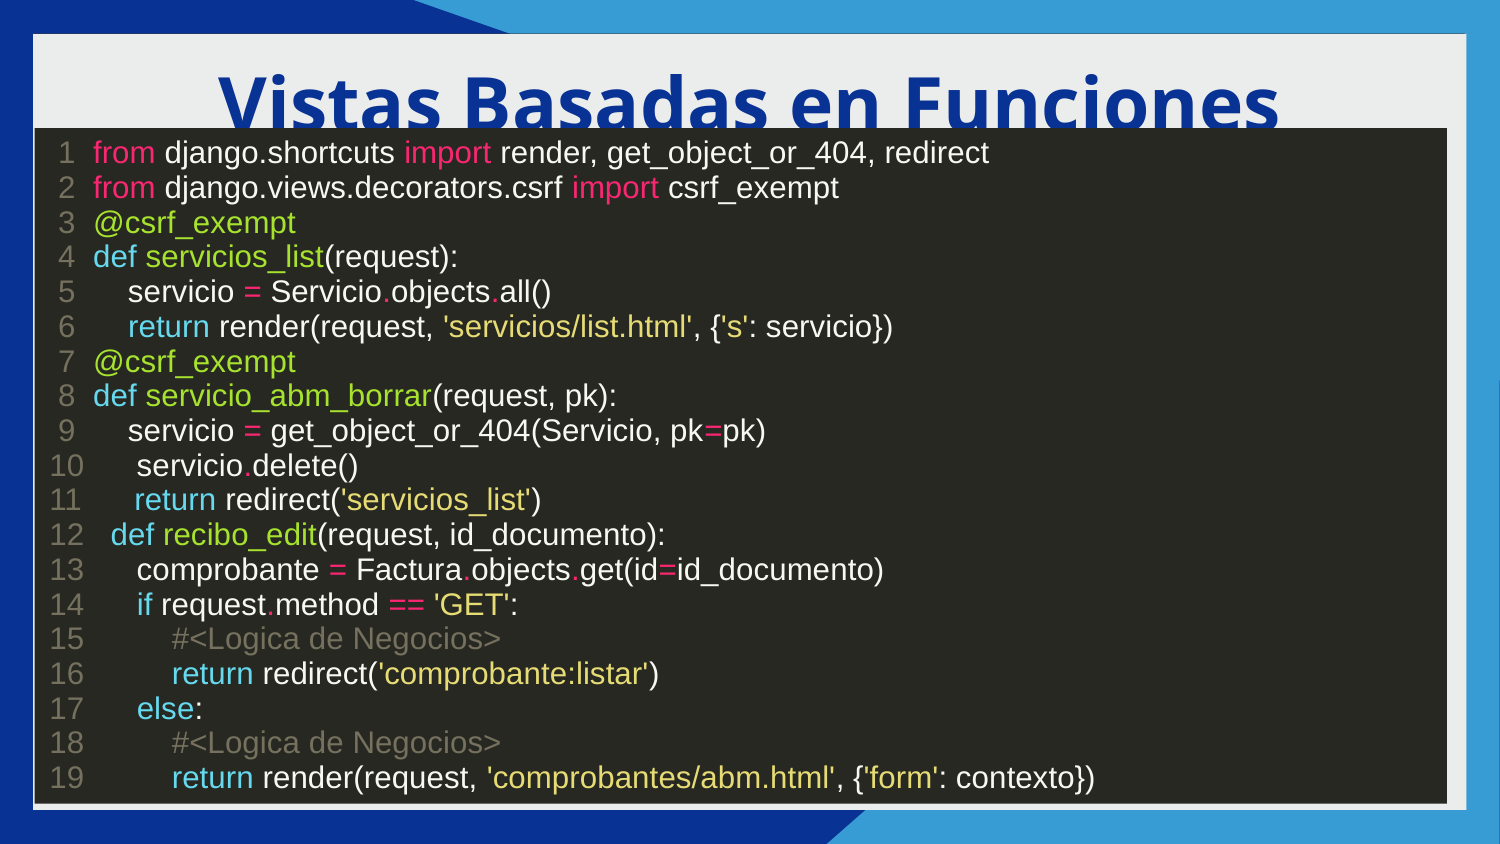

# Vistas Basadas en Funciones
 1 from django.shortcuts import render, get_object_or_404, redirect
 2 from django.views.decorators.csrf import csrf_exempt
 3 @csrf_exempt
 4 def servicios_list(request):
 5 servicio = Servicio.objects.all()
 6 return render(request, 'servicios/list.html', {'s': servicio})
 7 @csrf_exempt
 8 def servicio_abm_borrar(request, pk):
 9 servicio = get_object_or_404(Servicio, pk=pk)
10 servicio.delete()
11 return redirect('servicios_list')
12 def recibo_edit(request, id_documento):
13 comprobante = Factura.objects.get(id=id_documento)
14 if request.method == 'GET':
15 #<Logica de Negocios>
16 return redirect('comprobante:listar')
17 else:
18 #<Logica de Negocios>
19 return render(request, 'comprobantes/abm.html', {'form': contexto})